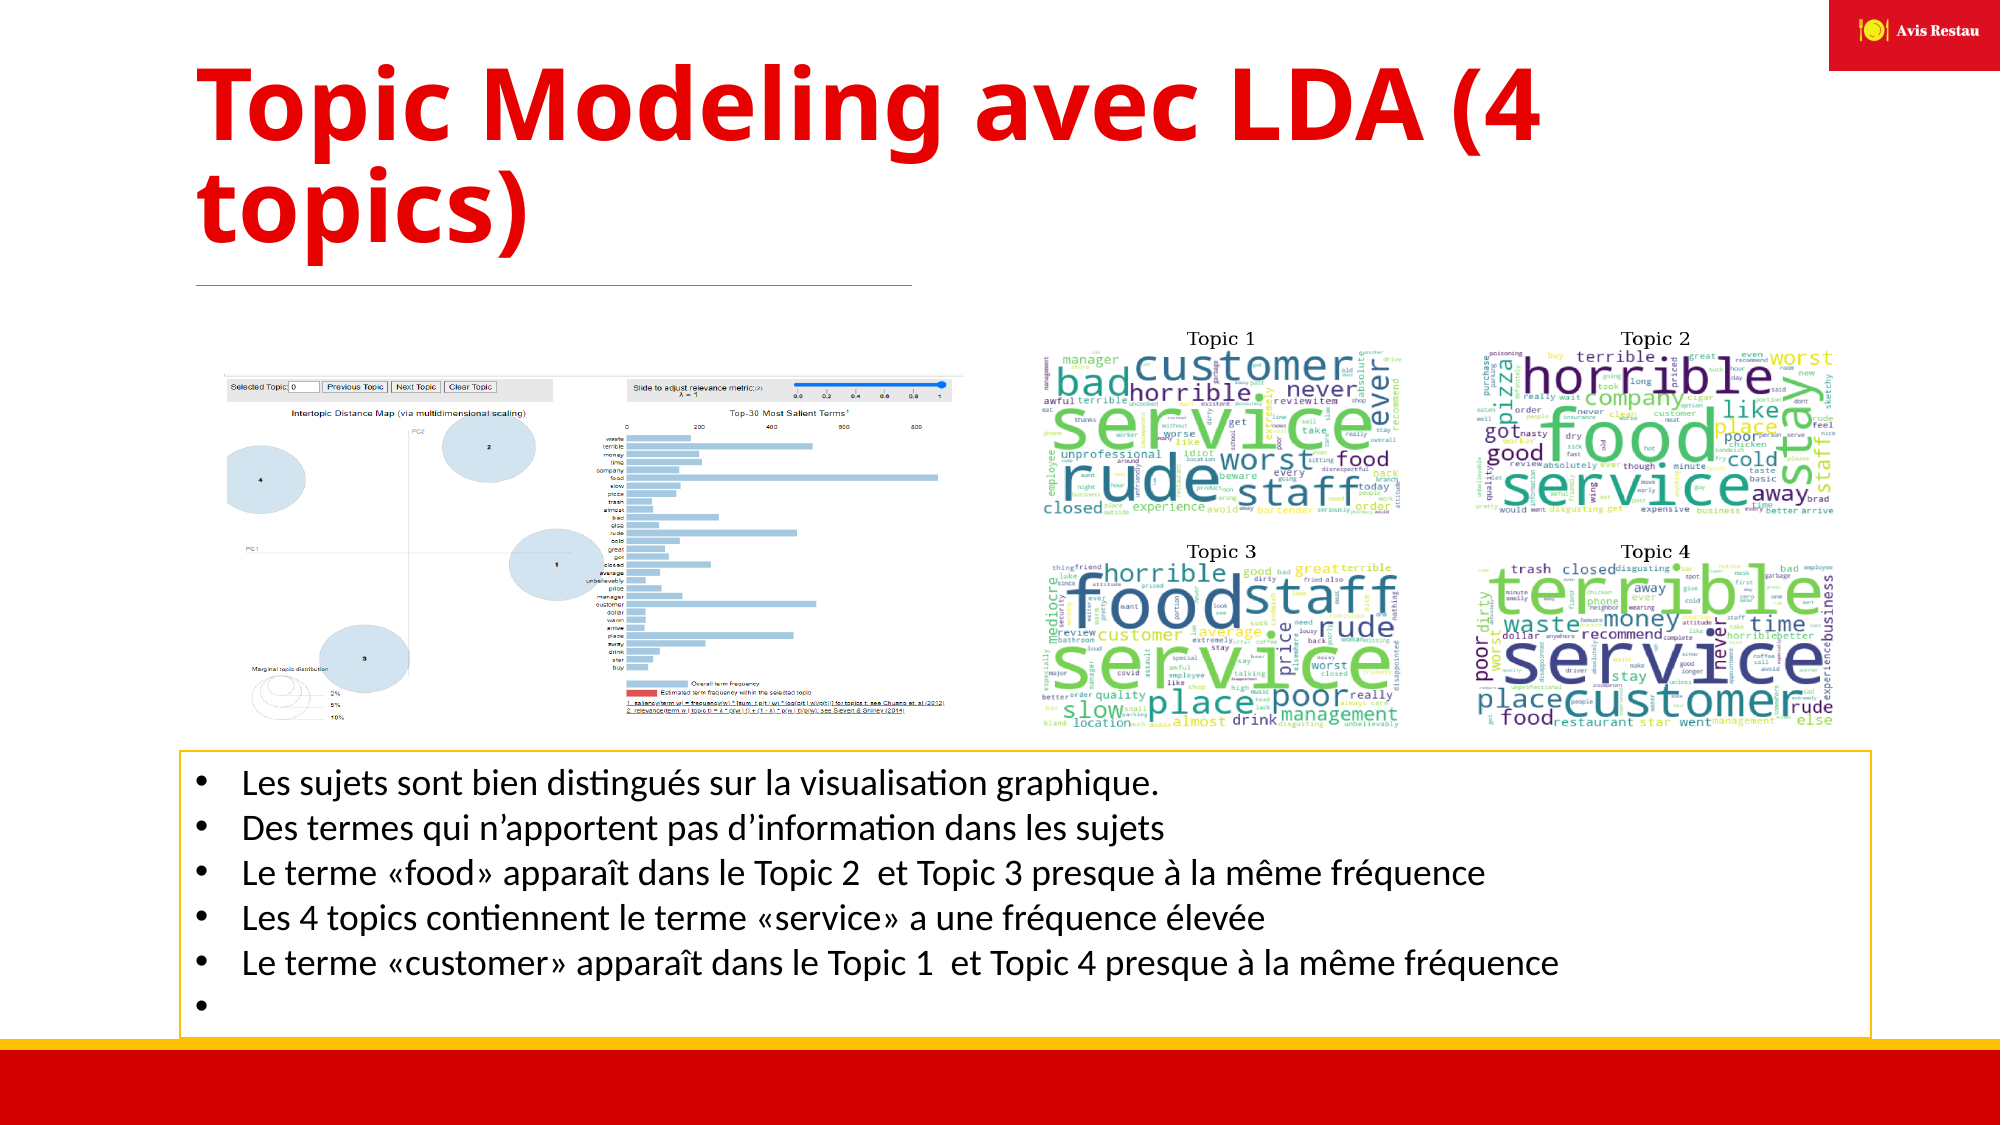

# Topic Modeling avec LDA (4 topics)
Les sujets sont bien distingués sur la visualisation graphique.
Des termes qui n’apportent pas d’information dans les sujets
Le terme «food» apparaît dans le Topic 2 et Topic 3 presque à la même fréquence
Les 4 topics contiennent le terme «service» a une fréquence élevée
Le terme «customer» apparaît dans le Topic 1 et Topic 4 presque à la même fréquence